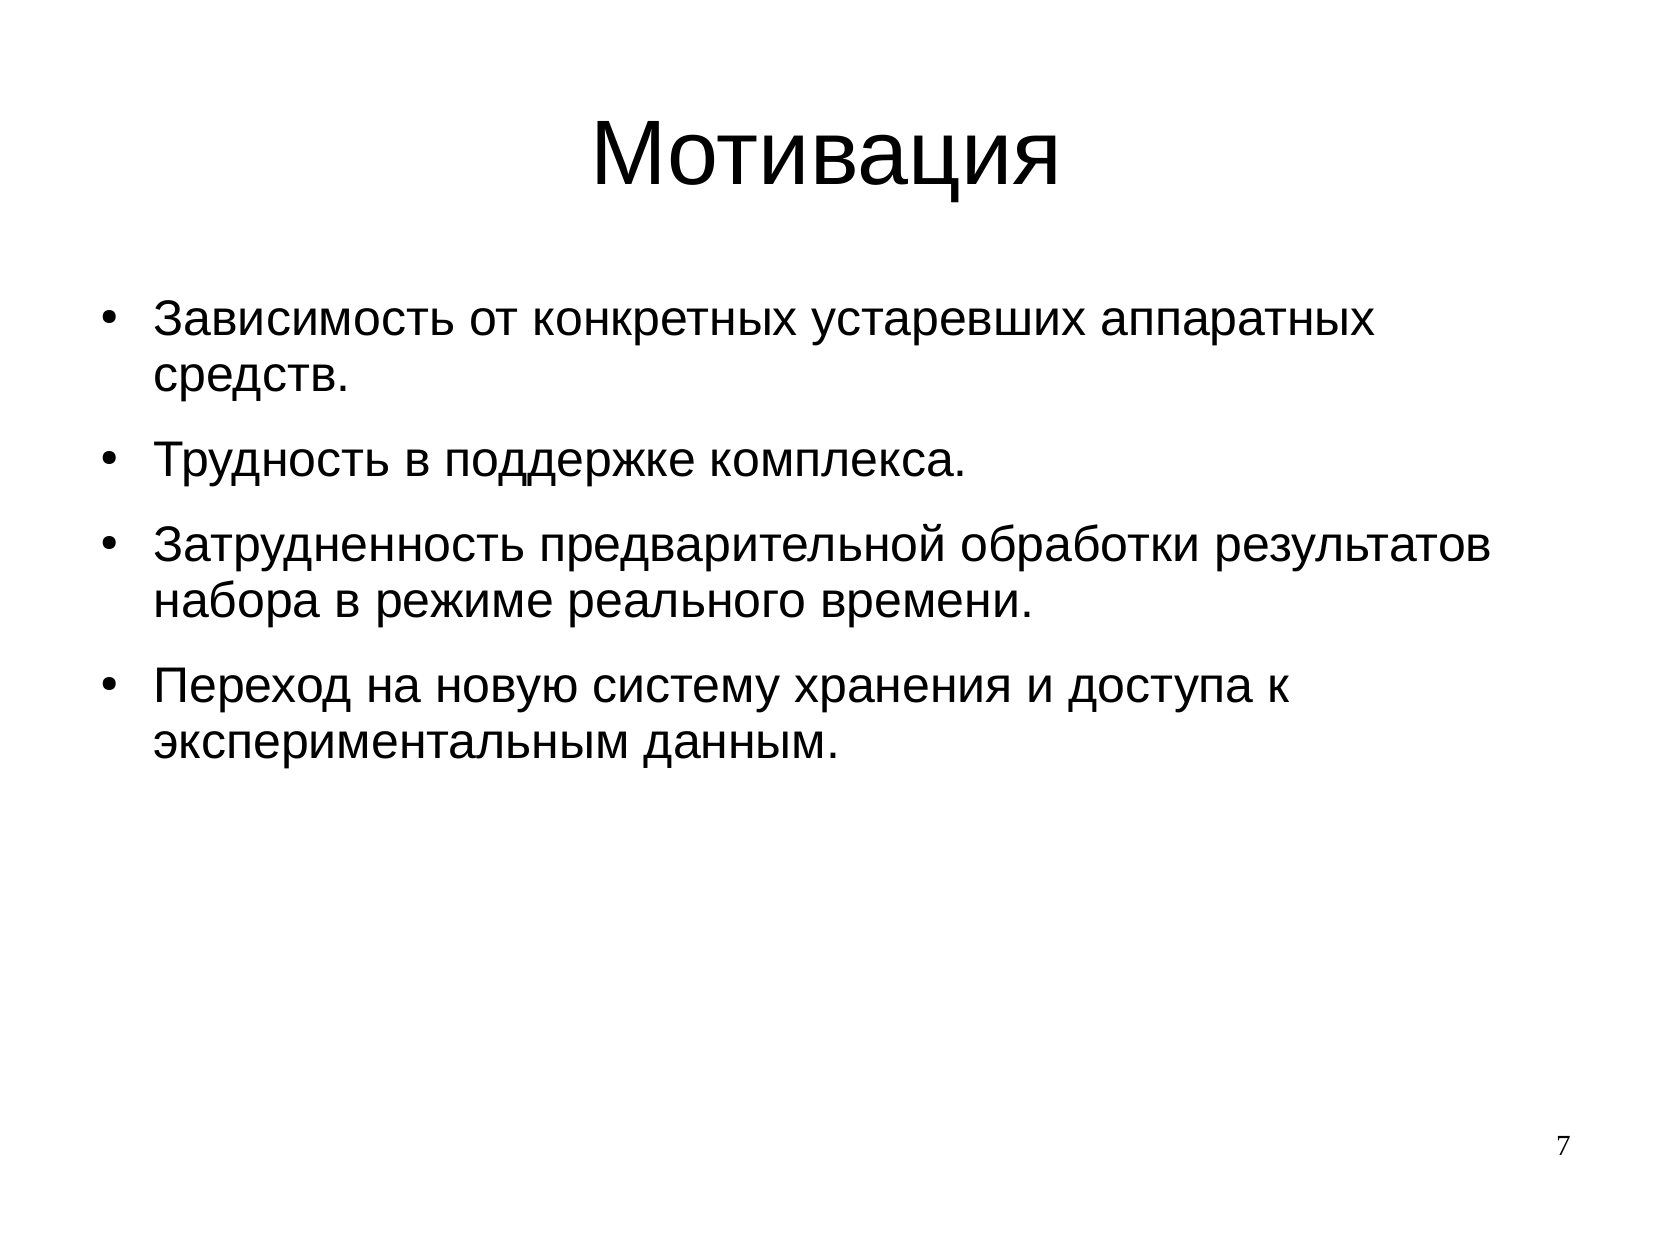

# Мотивация
Зависимость от конкретных устаревших аппаратных средств.
Трудность в поддержке комплекса.
Затрудненность предварительной обработки результатов набора в режиме реального времени.
Переход на новую систему хранения и доступа к экспериментальным данным.
7